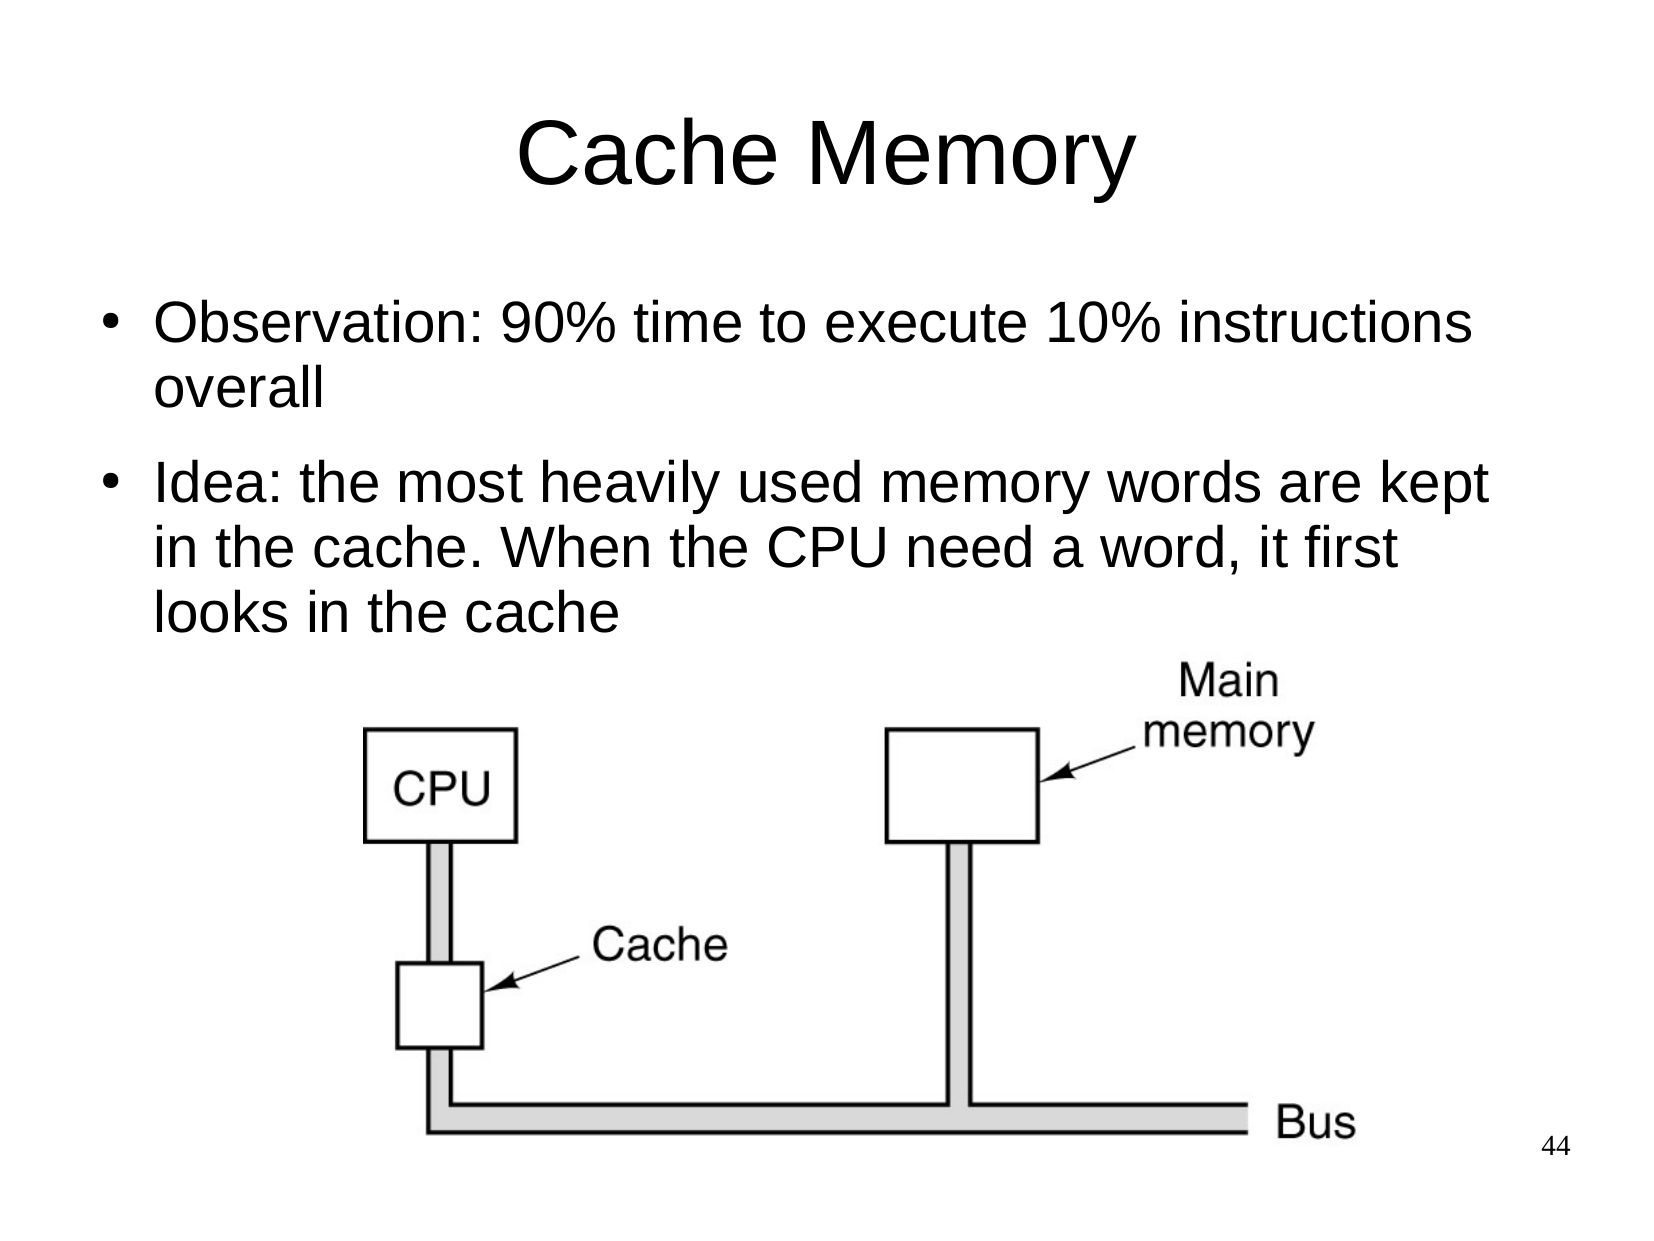

# Cache Memory
Observation: 90% time to execute 10% instructions overall
Idea: the most heavily used memory words are kept in the cache. When the CPU need a word, it first looks in the cache
44